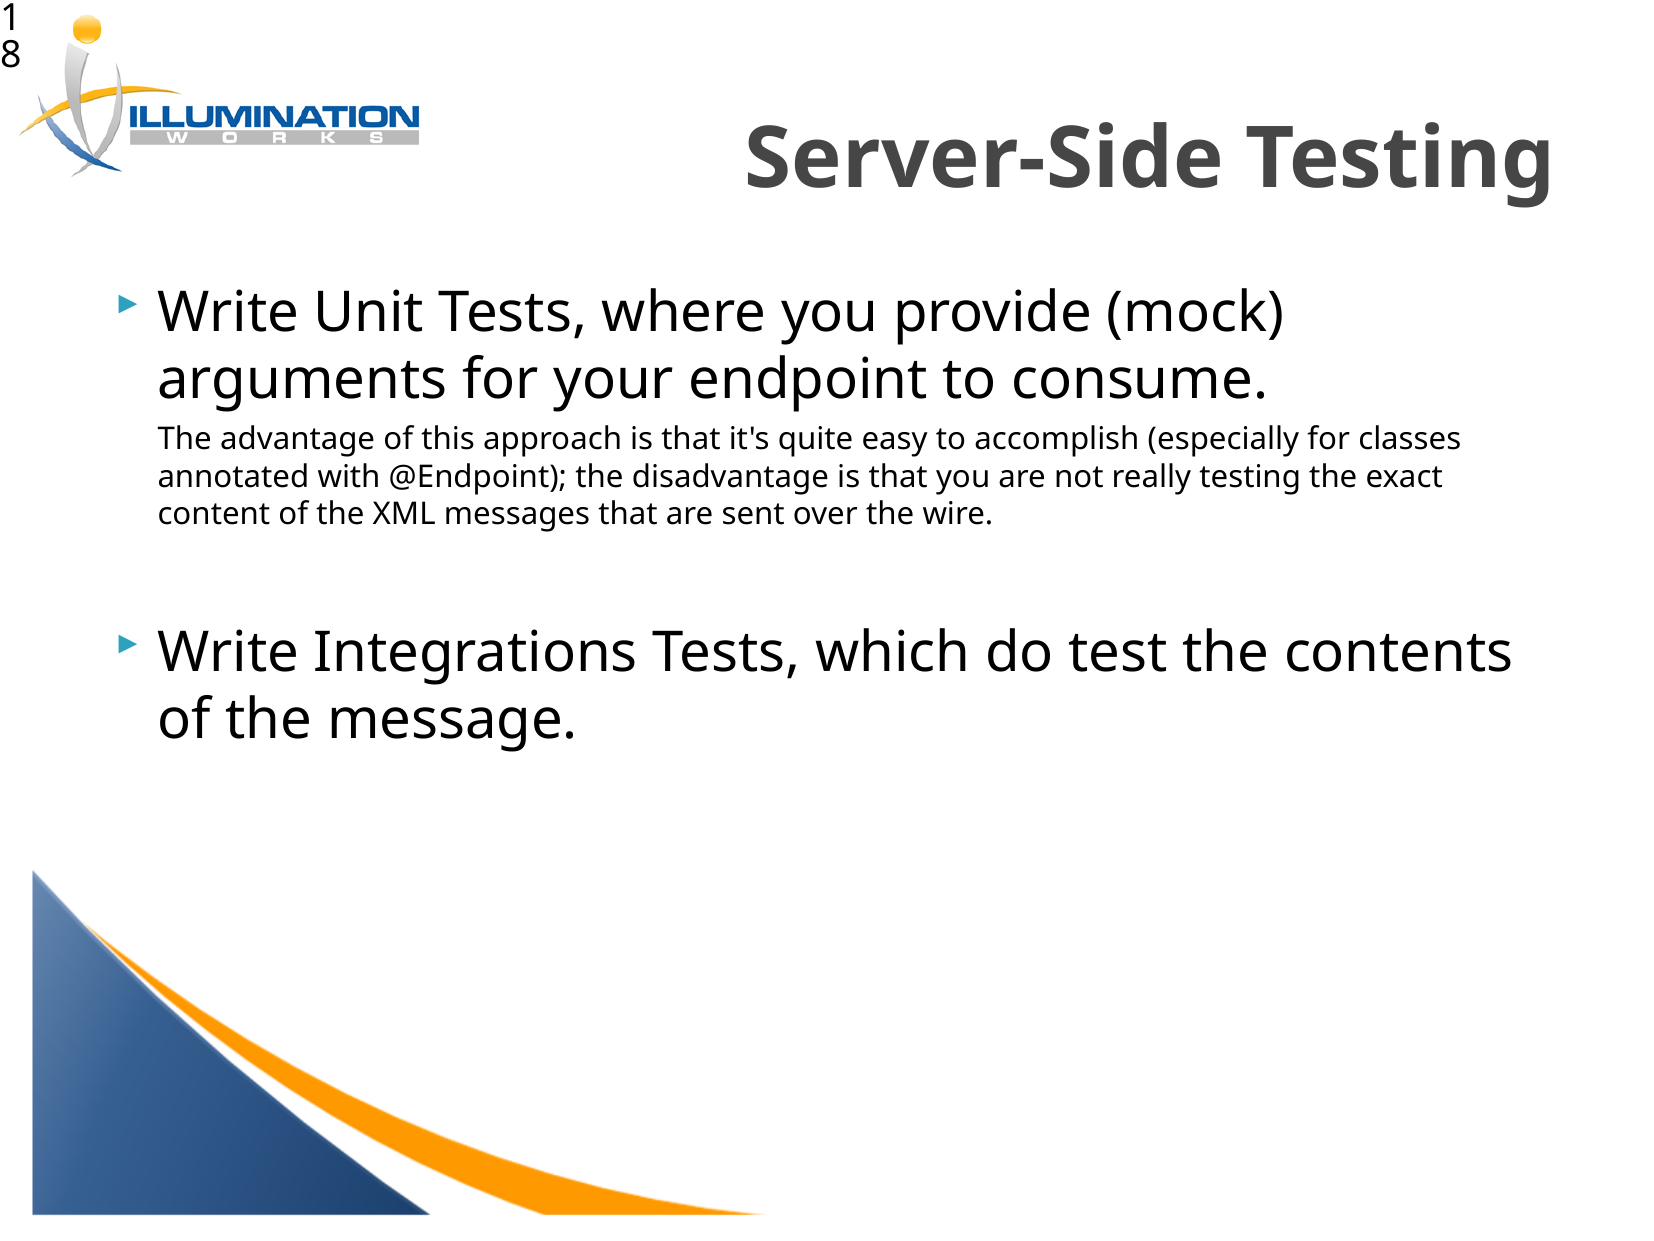

Server-Side Testing
# Write Unit Tests, where you provide (mock) arguments for your endpoint to consume.
The advantage of this approach is that it's quite easy to accomplish (especially for classes annotated with @Endpoint); the disadvantage is that you are not really testing the exact content of the XML messages that are sent over the wire.
Write Integrations Tests, which do test the contents of the message.